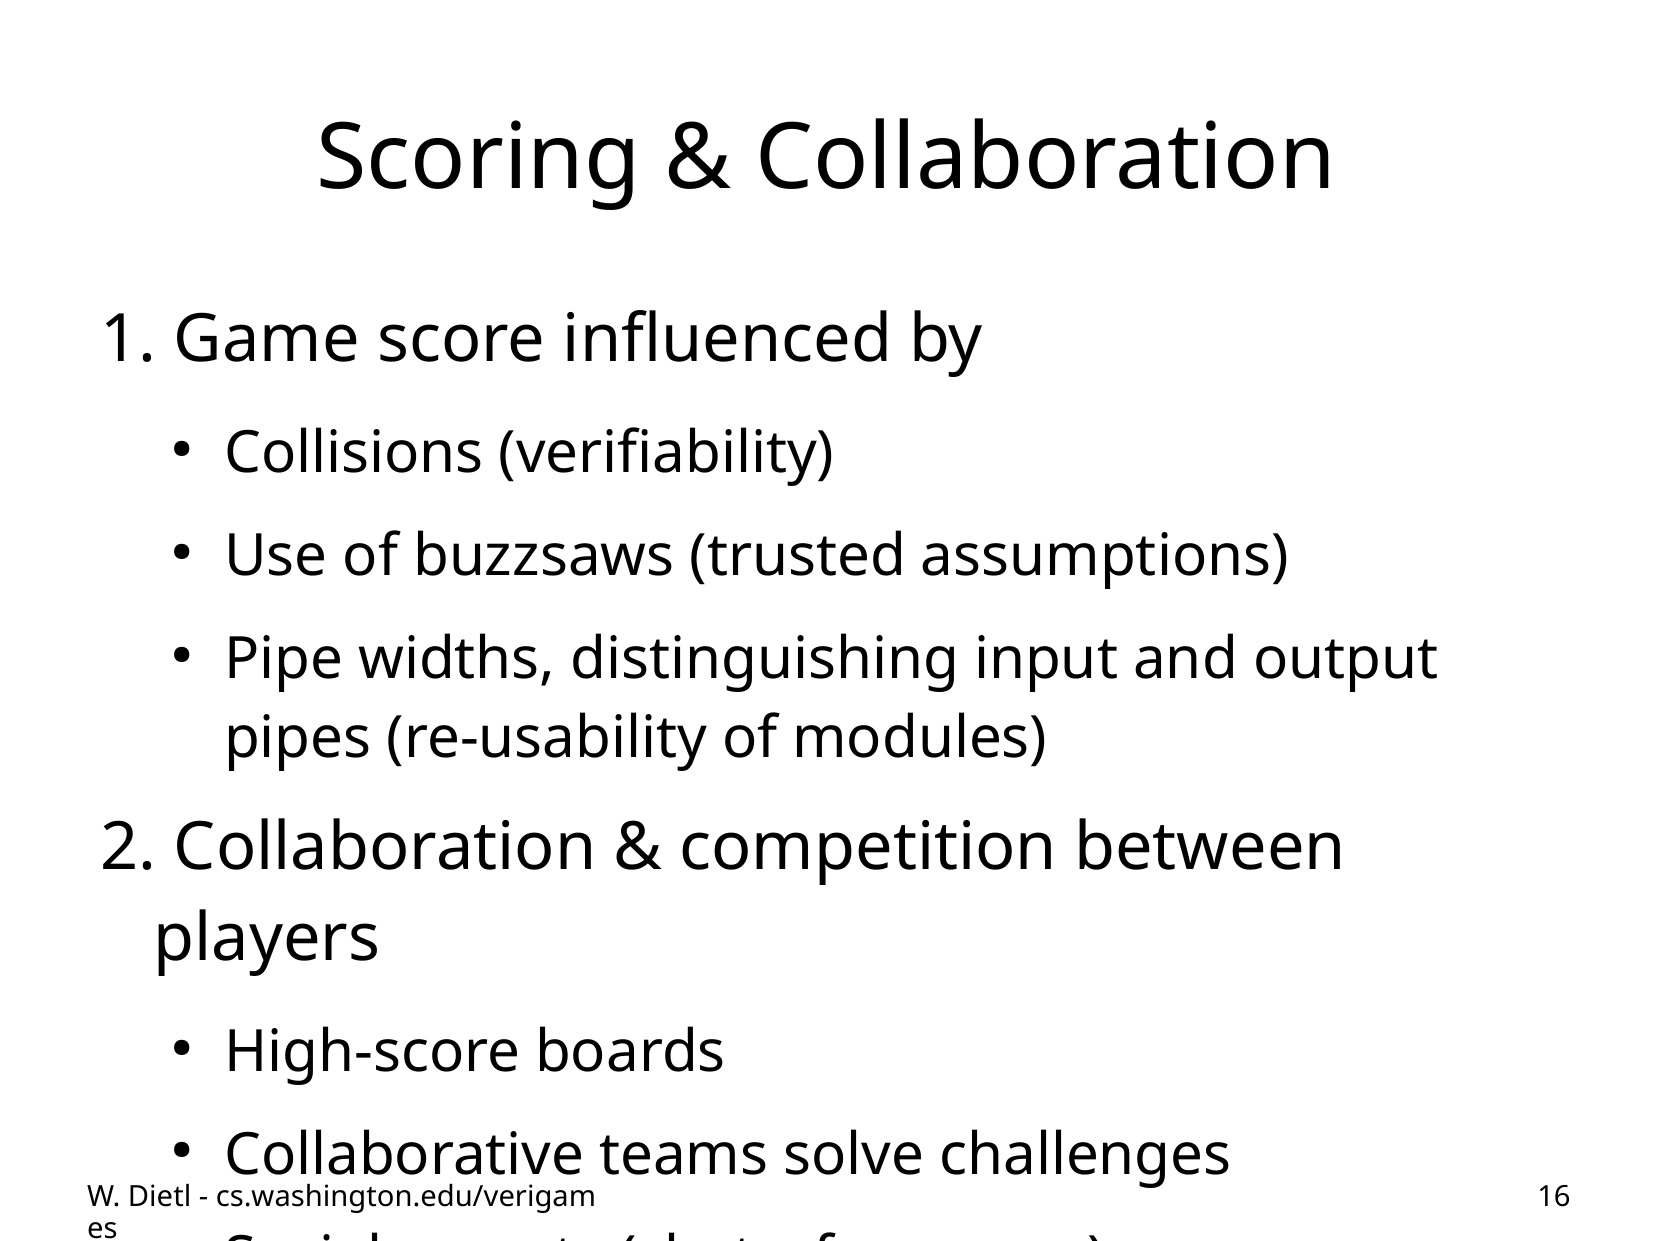

# Scoring & Collaboration
Game score influenced by
Collisions (verifiability)
Use of buzzsaws (trusted assumptions)
Pipe widths, distinguishing input and output pipes (re-usability of modules)
Collaboration & competition between players
High-score boards
Collaborative teams solve challenges
Social aspects (chats, forums, …)
W. Dietl - cs.washington.edu/verigames
16